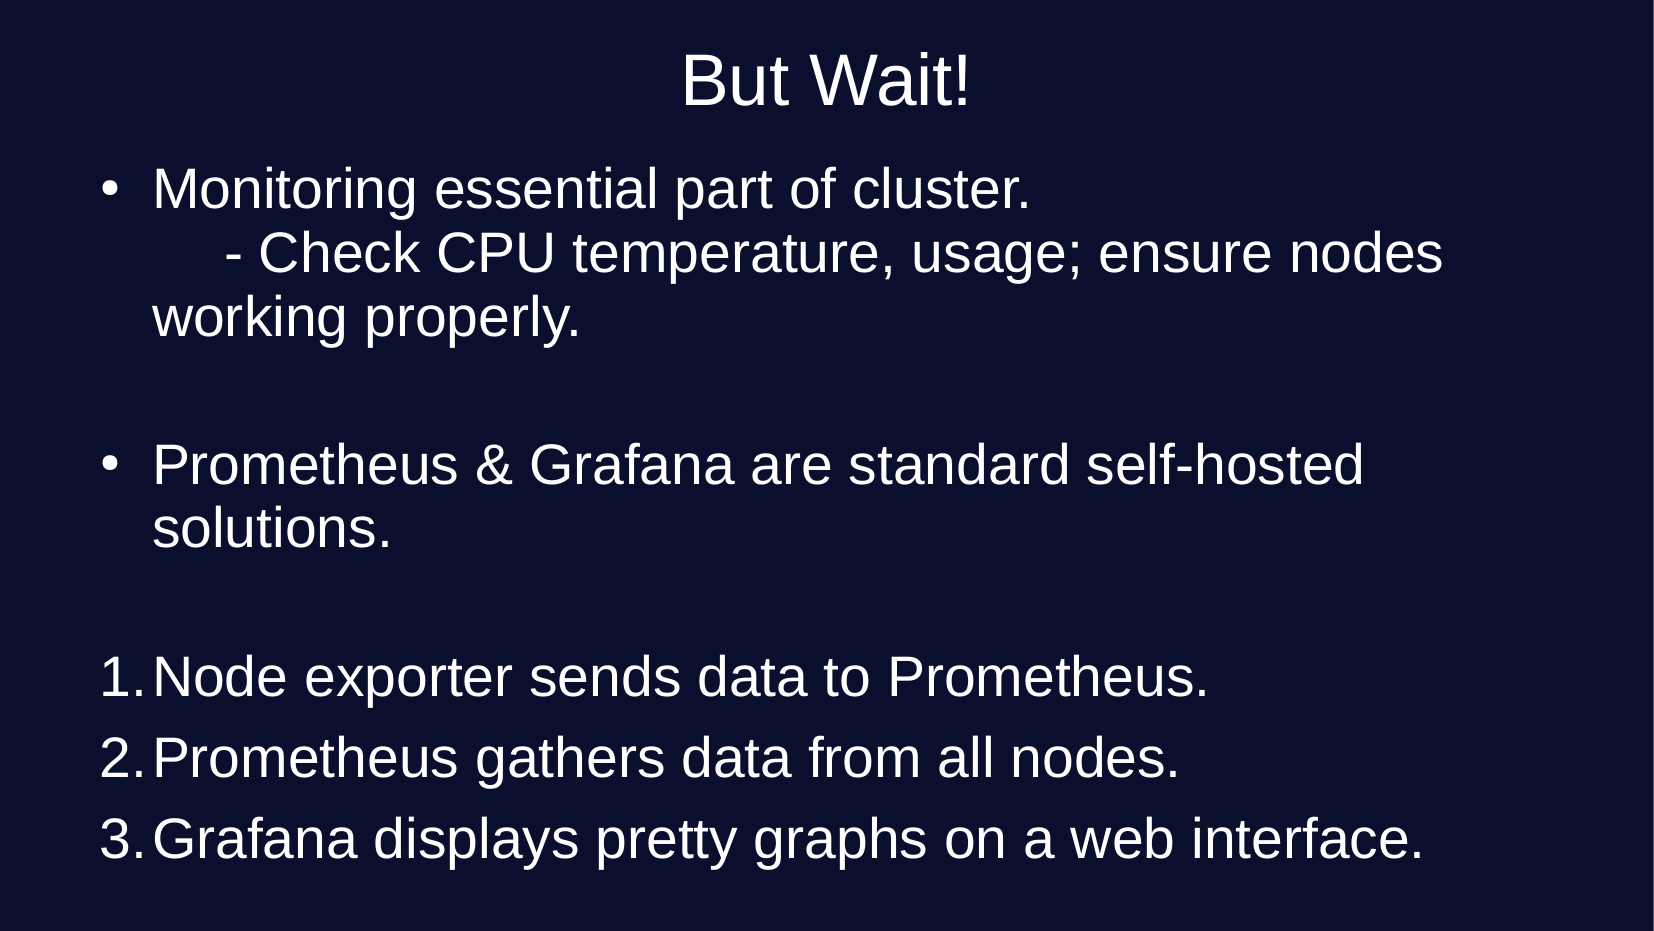

# But Wait!
Monitoring essential part of cluster.
	- Check CPU temperature, usage; ensure nodes working properly.
Prometheus & Grafana are standard self-hosted solutions.
Node exporter sends data to Prometheus.
Prometheus gathers data from all nodes.
Grafana displays pretty graphs on a web interface.